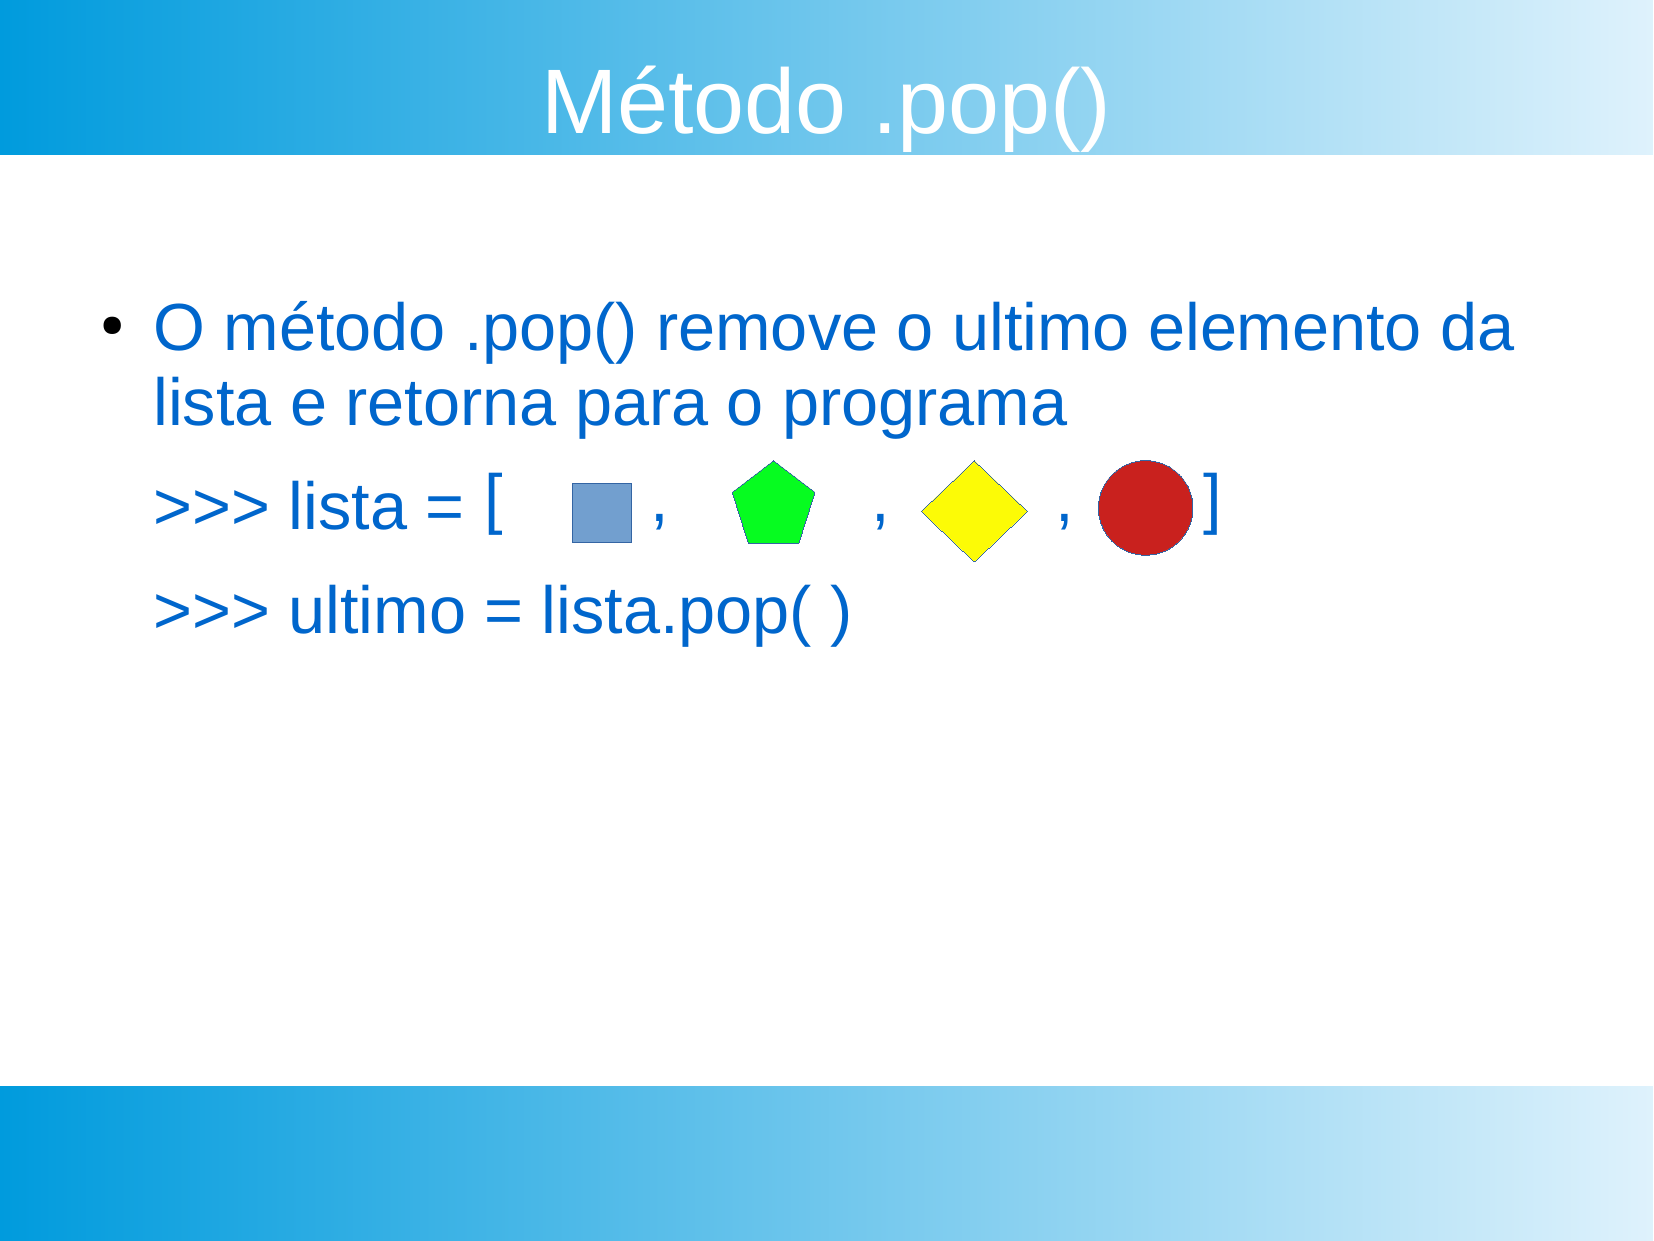

# Método .pop()
O método .pop() remove o ultimo elemento da lista e retorna para o programa
>>> lista =
>>> ultimo = lista.pop( )
[ , , , ]